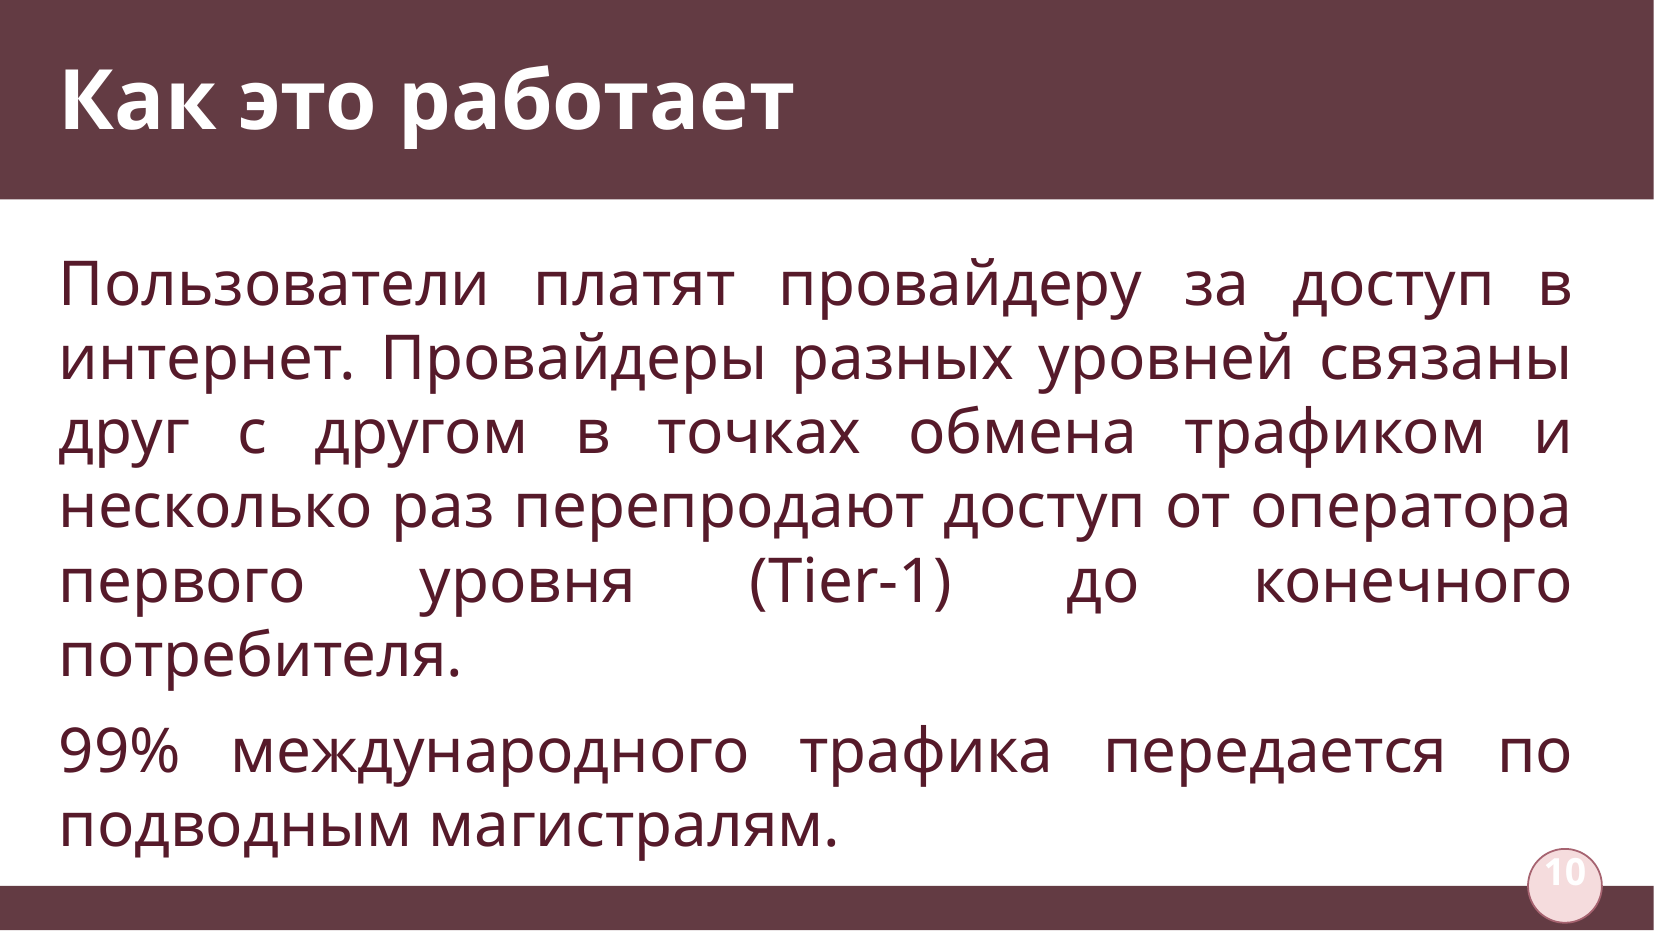

# Как это работает
Пользователи платят провайдеру за доступ в интернет. Провайдеры разных уровней связаны друг с другом в точках обмена трафиком и несколько раз перепродают доступ от оператора первого уровня (Tier-1) до конечного потребителя.
99% международного трафика передается по подводным магистралям.